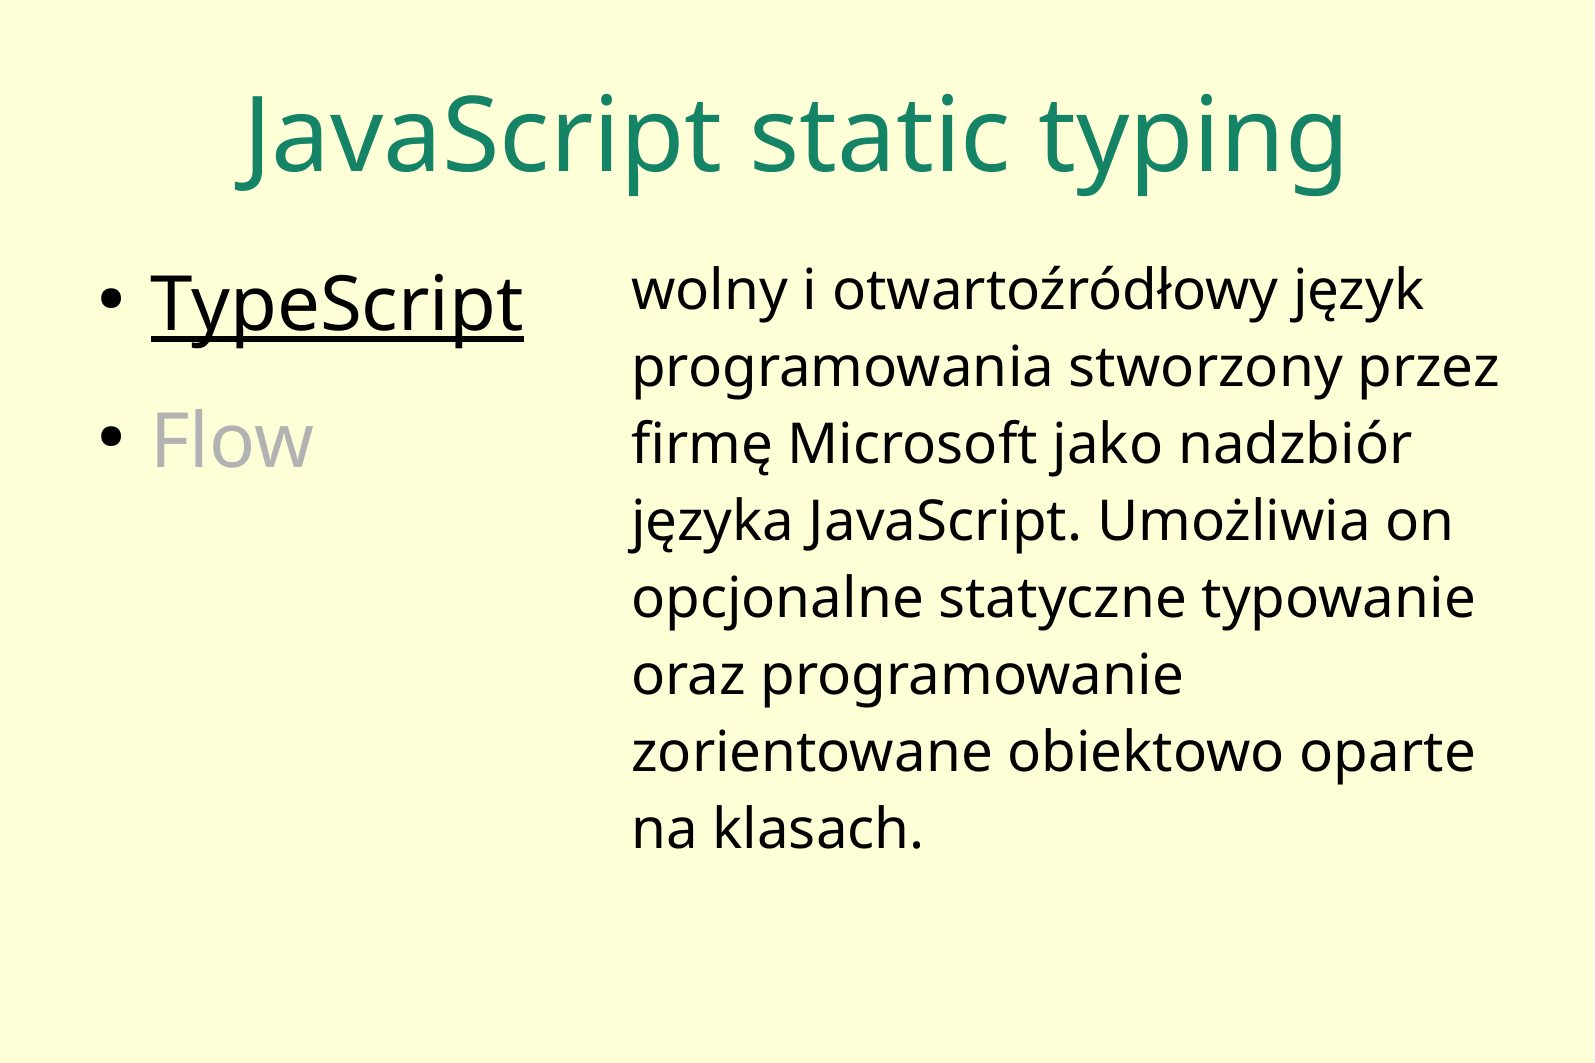

# JavaScript static typing
TypeScript
Flow
wolny i otwartoźródłowy język programowania stworzony przez firmę Microsoft jako nadzbiór języka JavaScript. Umożliwia on opcjonalne statyczne typowanie oraz programowanie zorientowane obiektowo oparte na klasach.